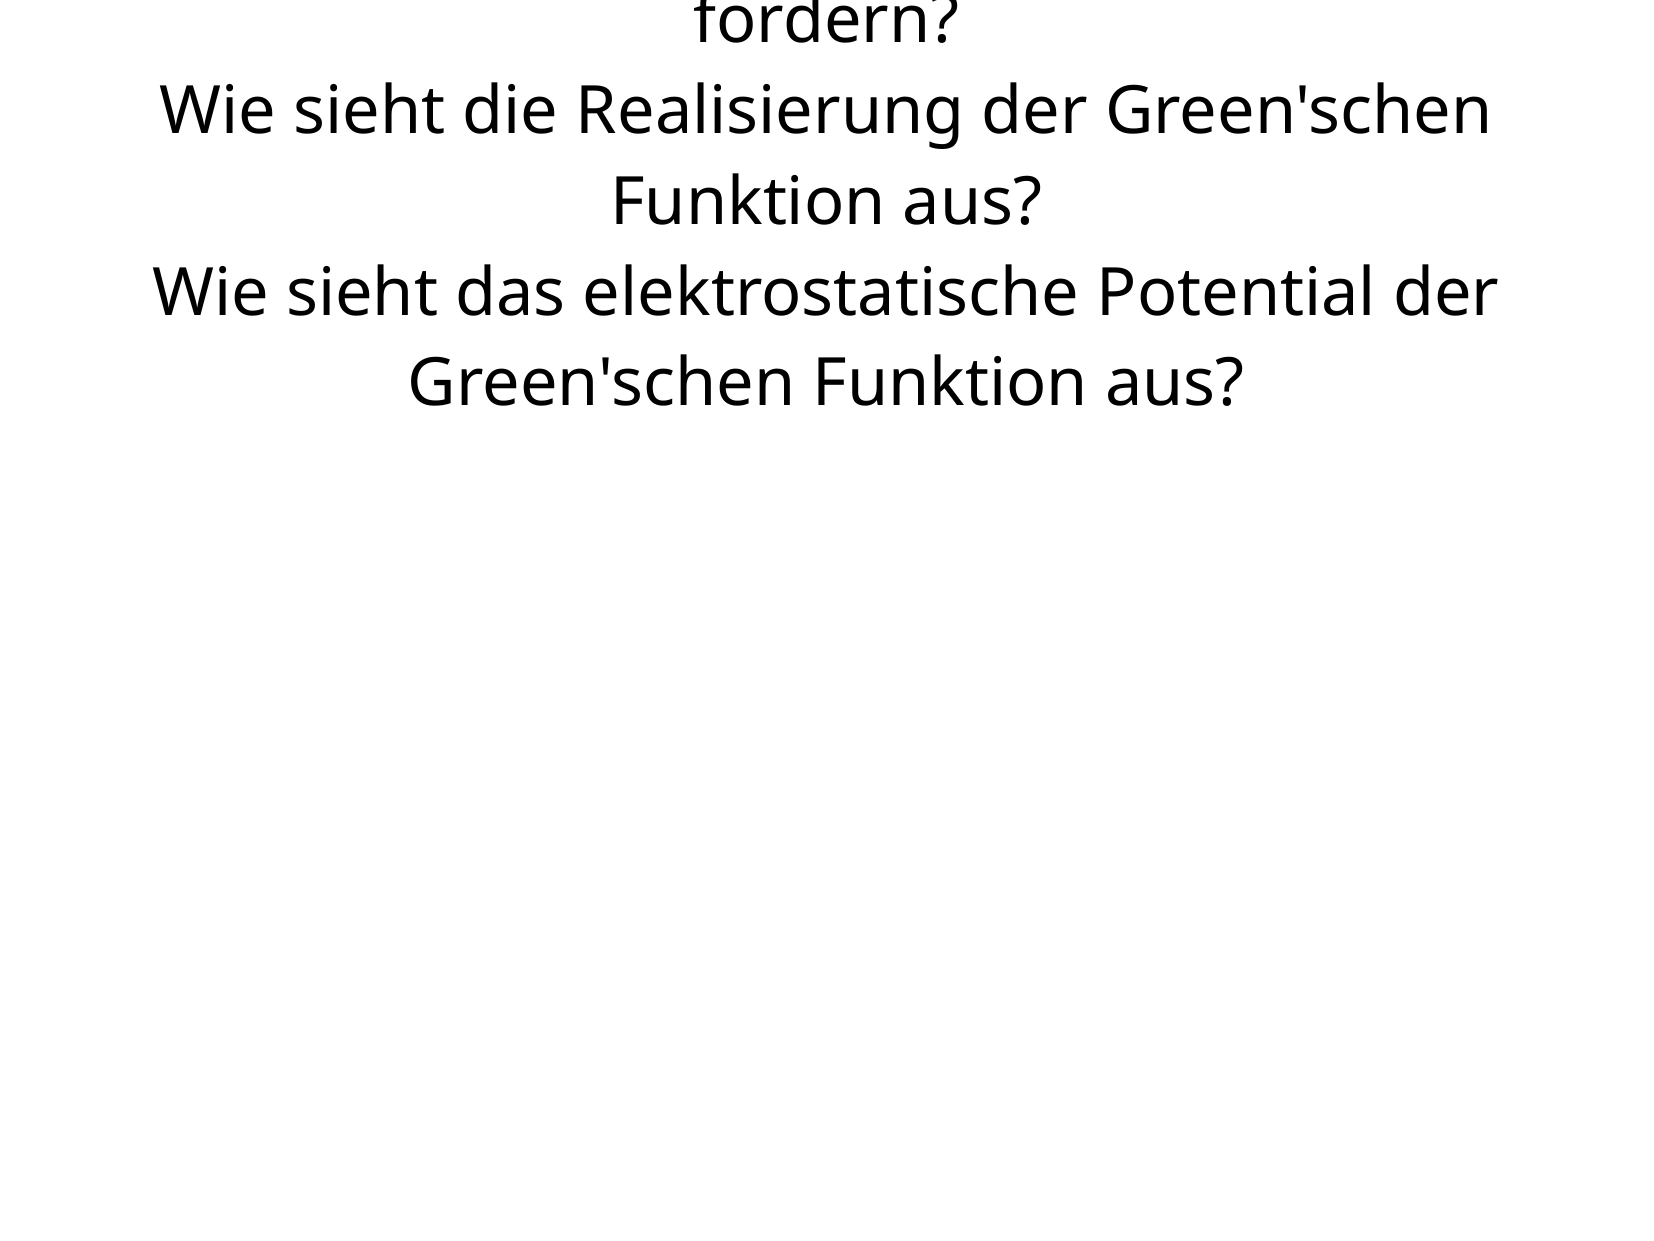

# Was ist für f(r,r') in der Green'schen Funktion zu fordern? Wie sieht die Realisierung der Green'schen Funktion aus? Wie sieht das elektrostatische Potential der Green'schen Funktion aus?